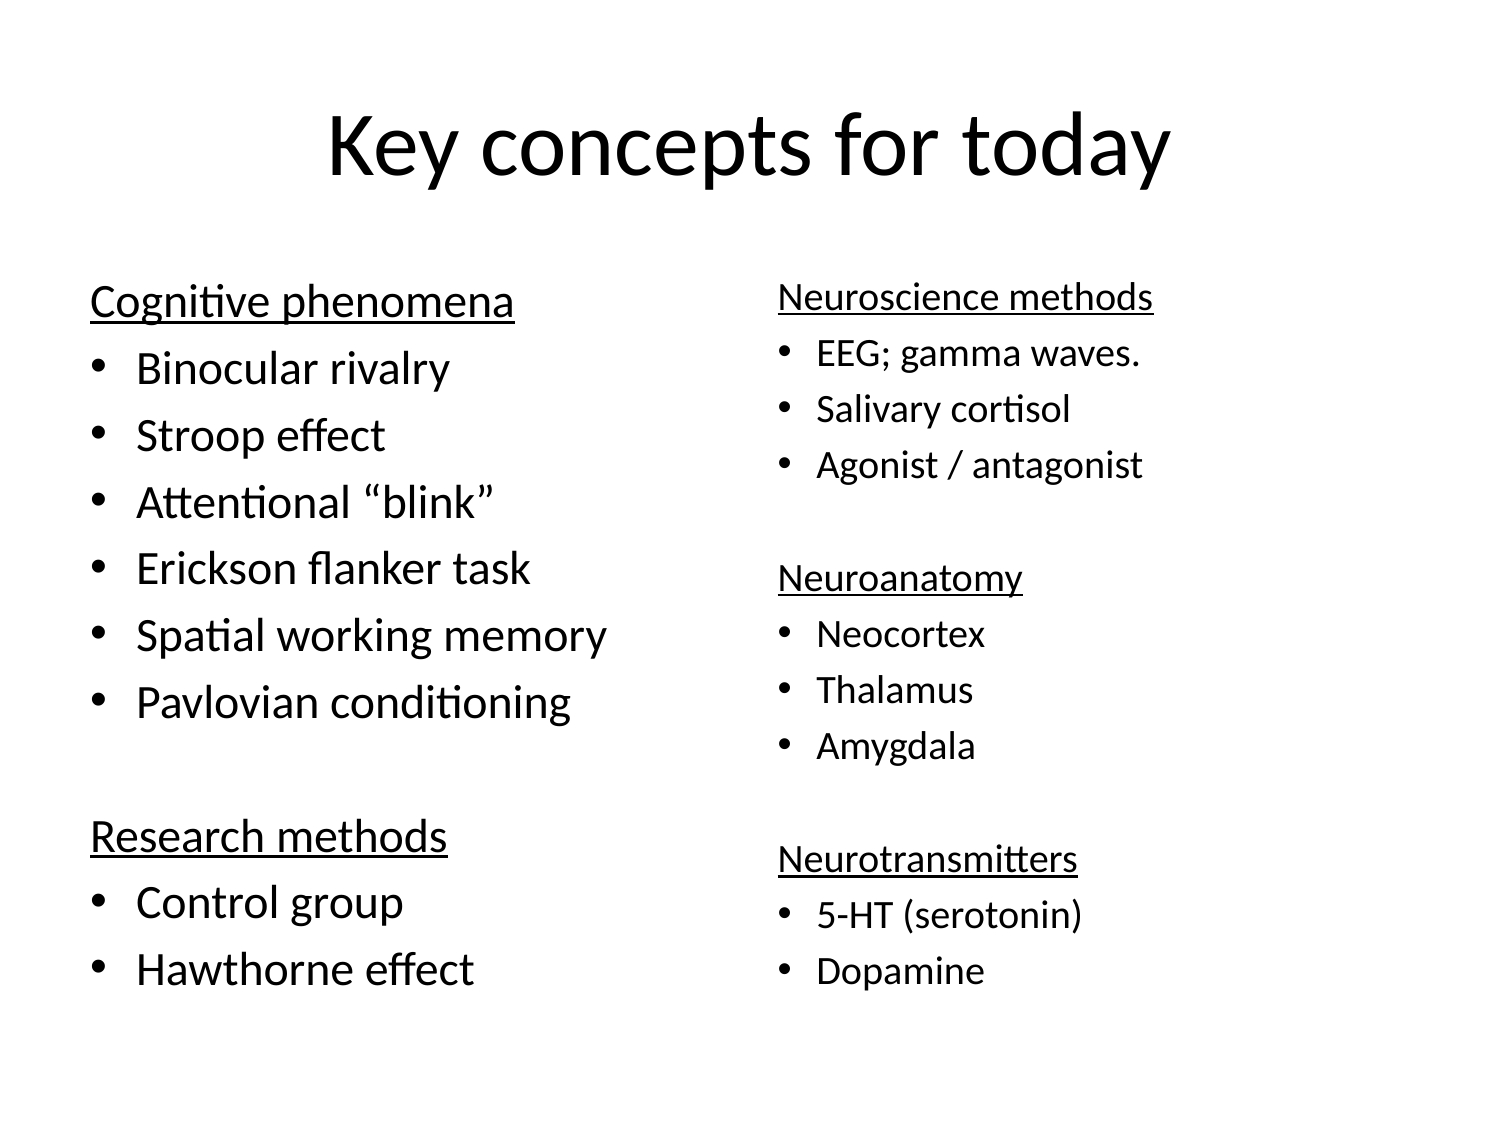

# Key concepts for today
Cognitive phenomena
Binocular rivalry
Stroop effect
Attentional “blink”
Erickson flanker task
Spatial working memory
Pavlovian conditioning
Research methods
Control group
Hawthorne effect
Neuroscience methods
EEG; gamma waves.
Salivary cortisol
Agonist / antagonist
Neuroanatomy
Neocortex
Thalamus
Amygdala
Neurotransmitters
5-HT (serotonin)
Dopamine